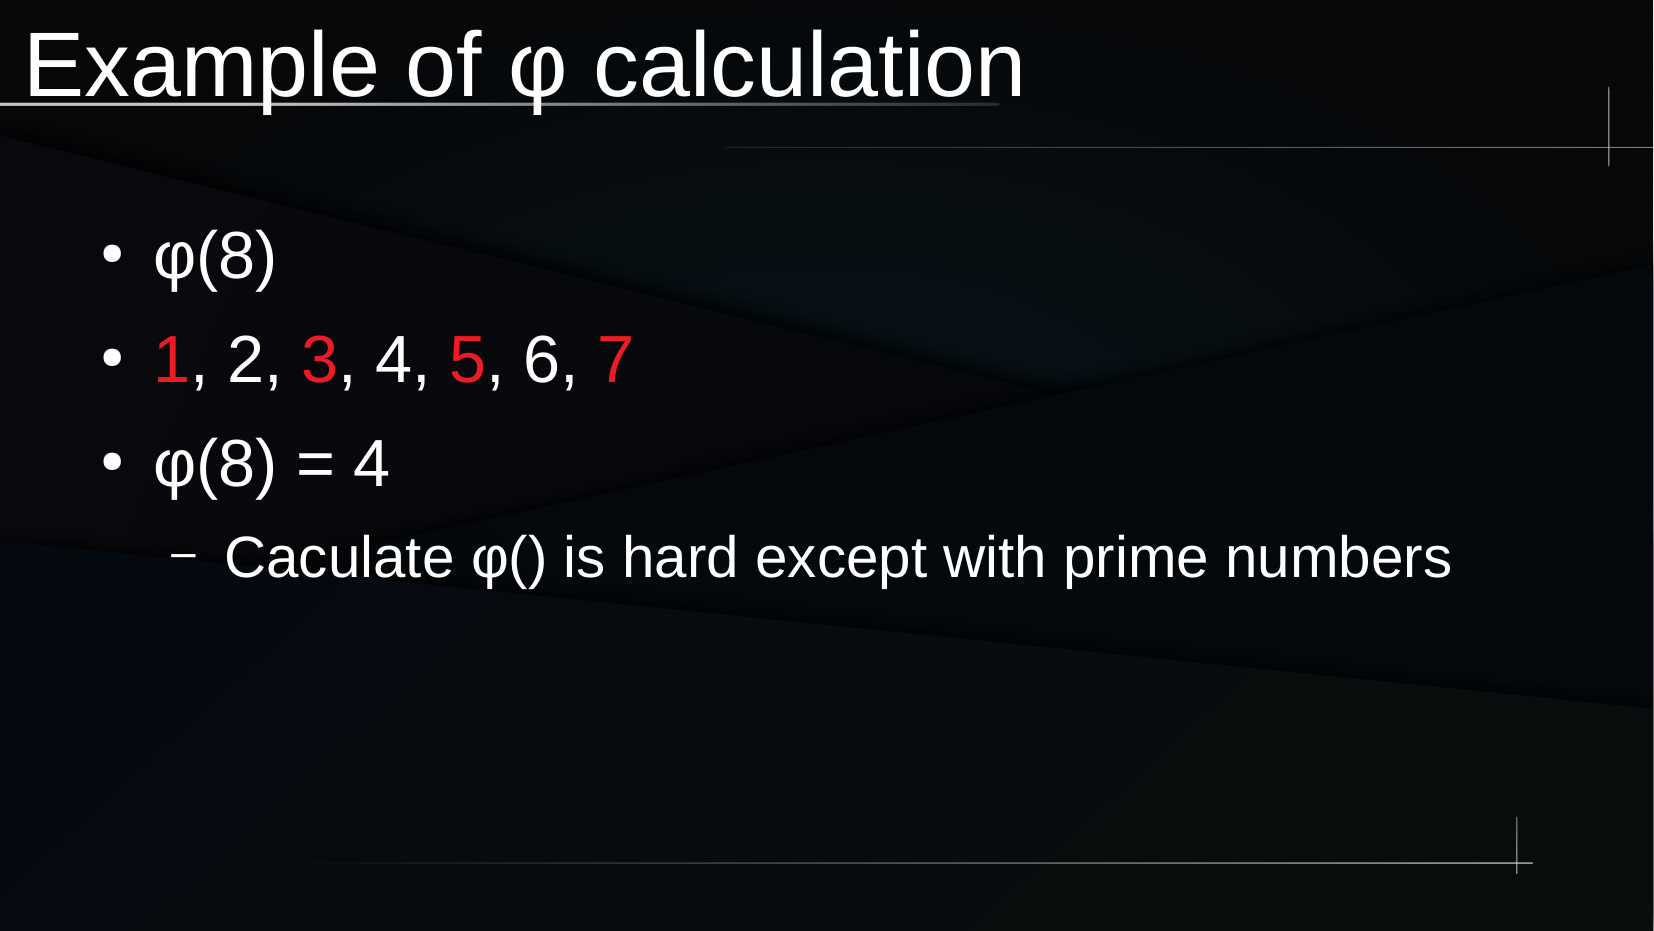

# Example of φ calculation
φ(8)
1, 2, 3, 4, 5, 6, 7
φ(8) = 4
Caculate φ() is hard except with prime numbers